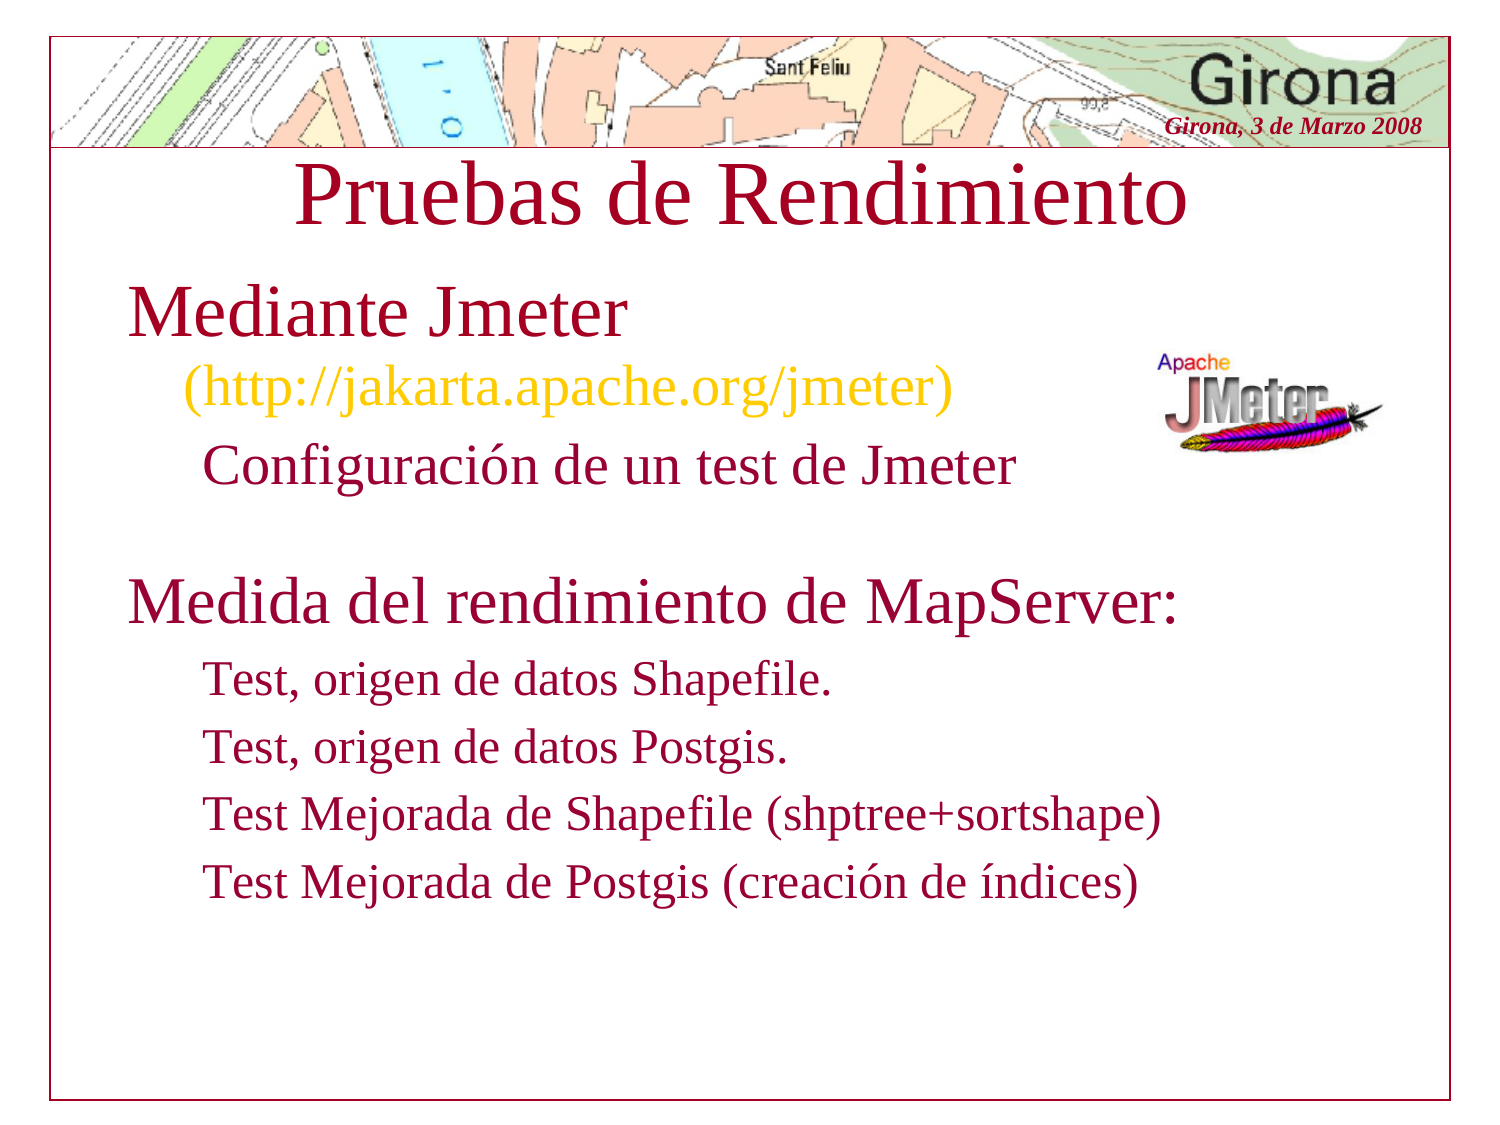

# Pruebas de Rendimiento
Mediante Jmeter (http://jakarta.apache.org/jmeter)
Configuración de un test de Jmeter
Medida del rendimiento de MapServer:
Test, origen de datos Shapefile.
Test, origen de datos Postgis.
Test Mejorada de Shapefile (shptree+sortshape)
Test Mejorada de Postgis (creación de índices)